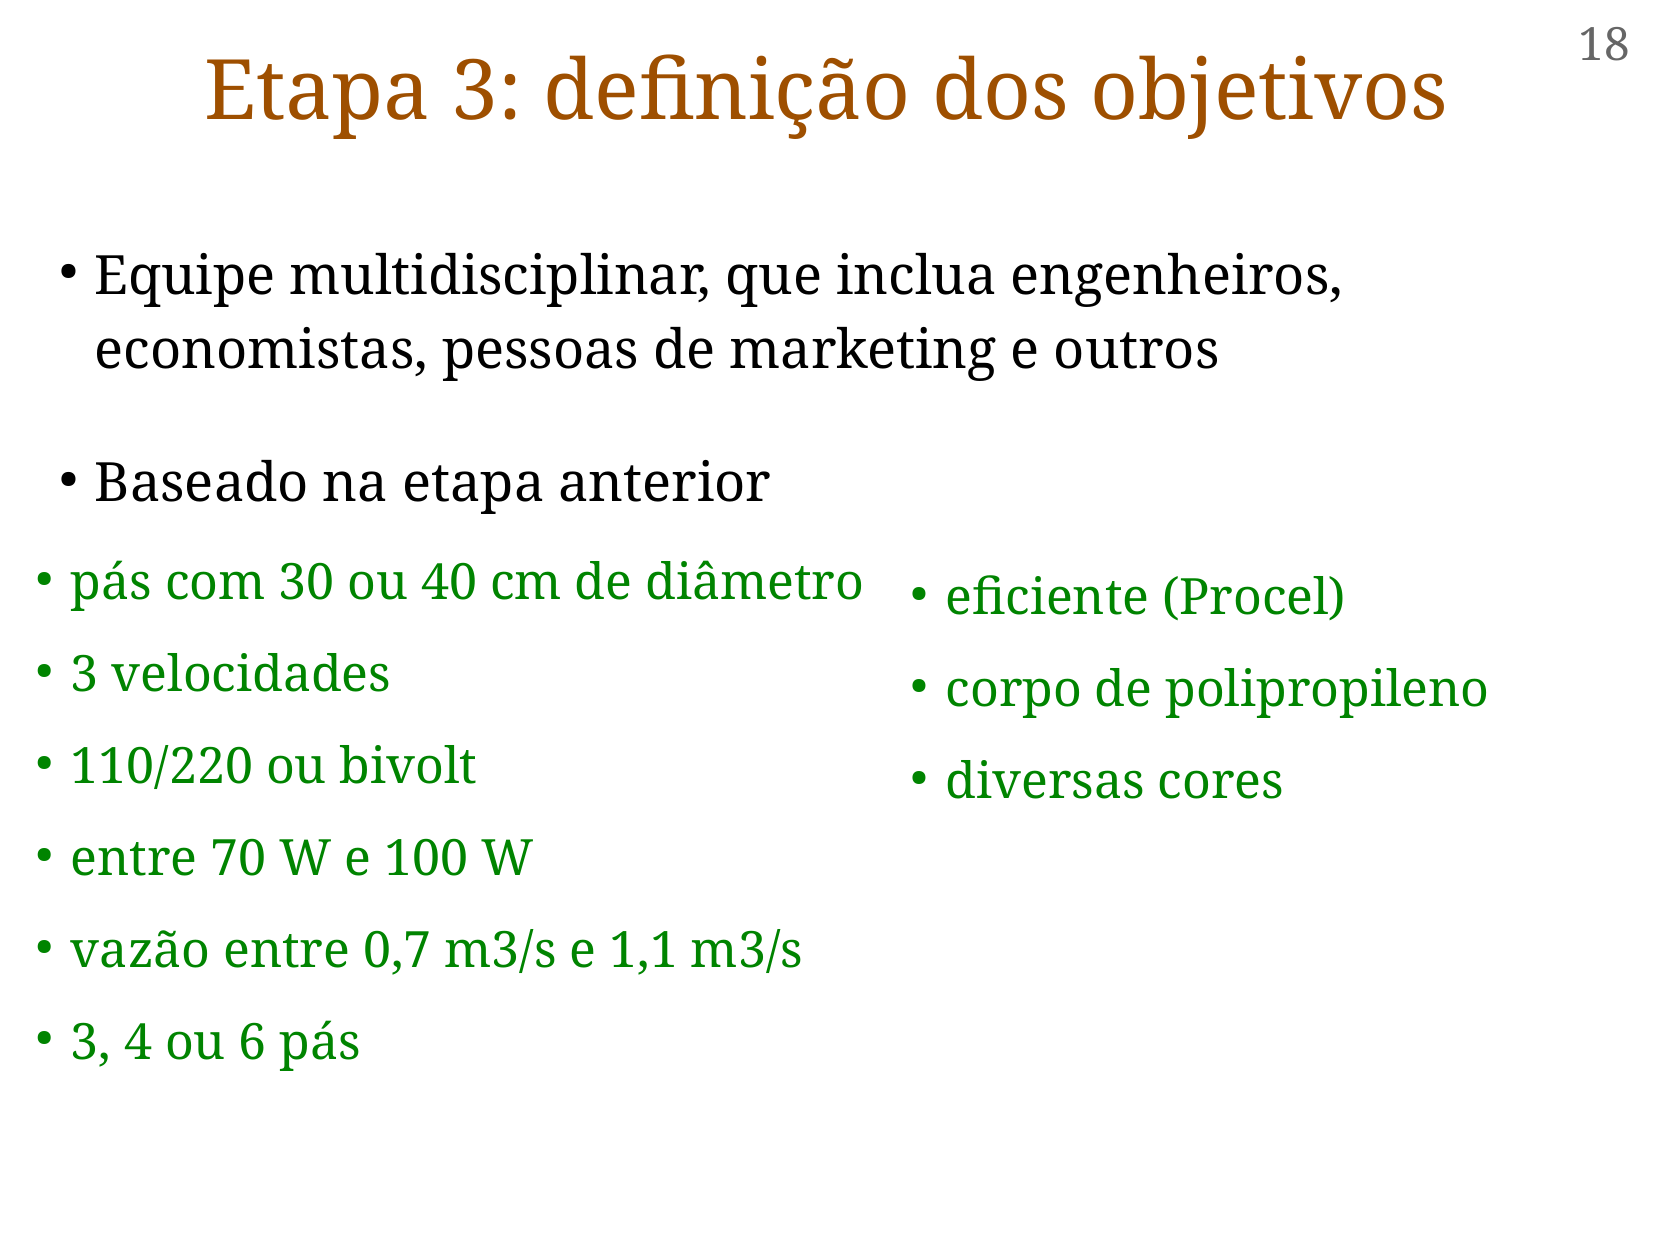

18
# Etapa 3: definição dos objetivos
Equipe multidisciplinar, que inclua engenheiros, economistas, pessoas de marketing e outros
Baseado na etapa anterior
pás com 30 ou 40 cm de diâmetro
3 velocidades
110/220 ou bivolt
entre 70 W e 100 W
vazão entre 0,7 m3/s e 1,1 m3/s
3, 4 ou 6 pás
eficiente (Procel)
corpo de polipropileno
diversas cores